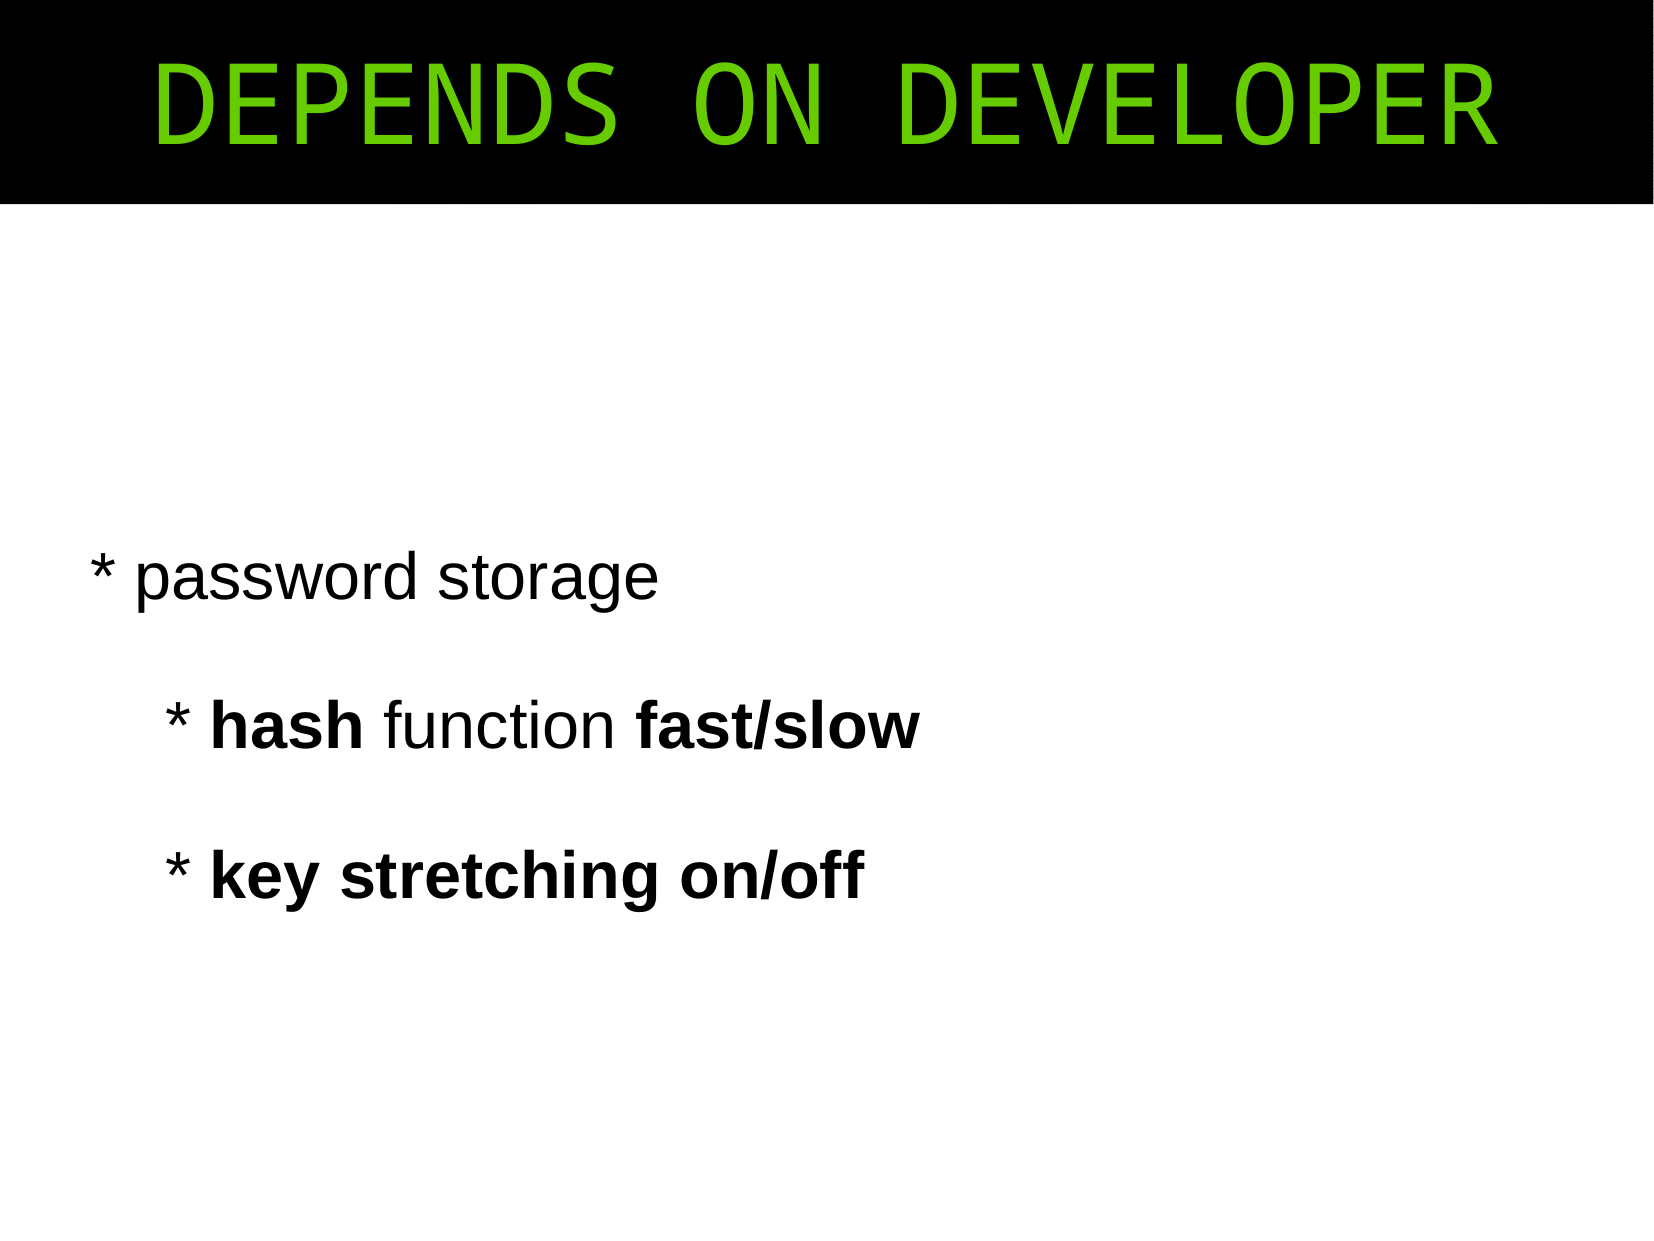

# DEPENDS ON DEVELOPER
* password storage
	* hash function fast/slow
	* key stretching on/off